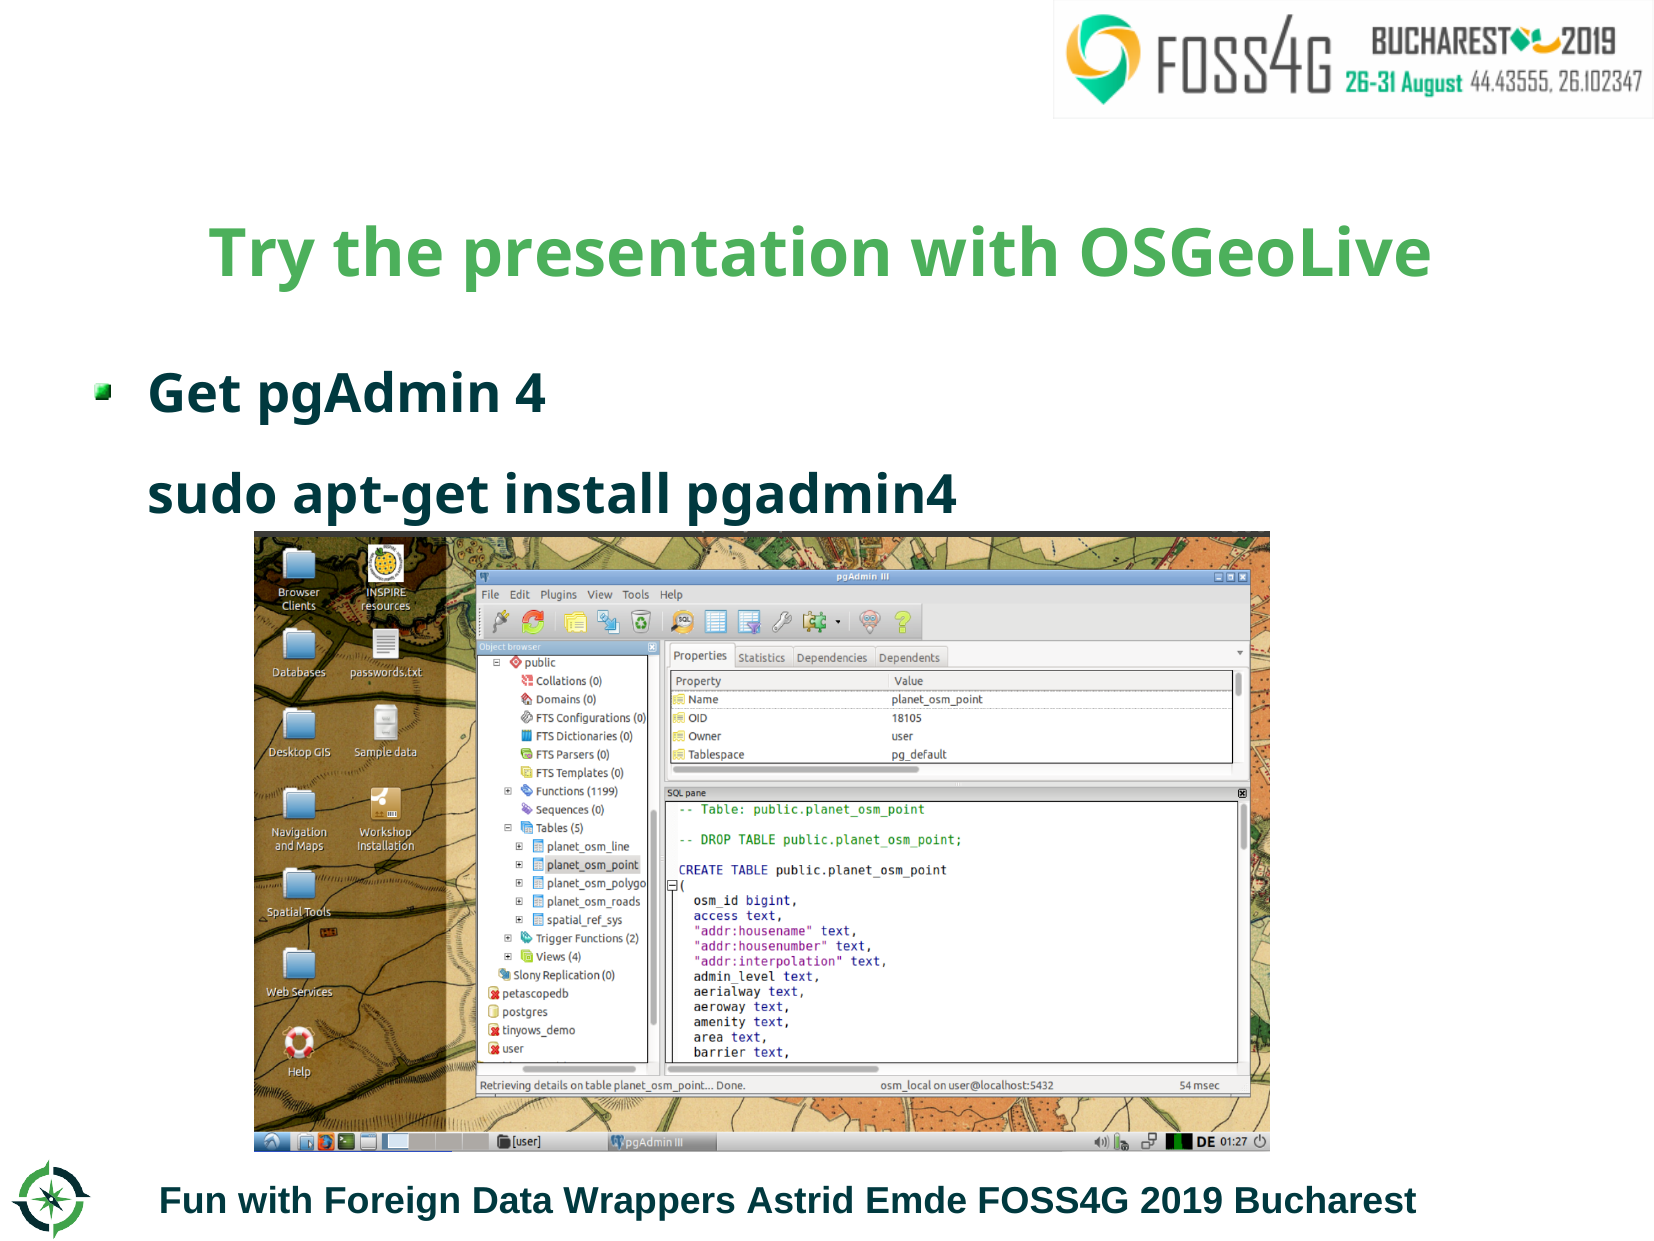

# Try the presentation with OSGeoLive
Get pgAdmin 4
sudo apt-get install pgadmin4